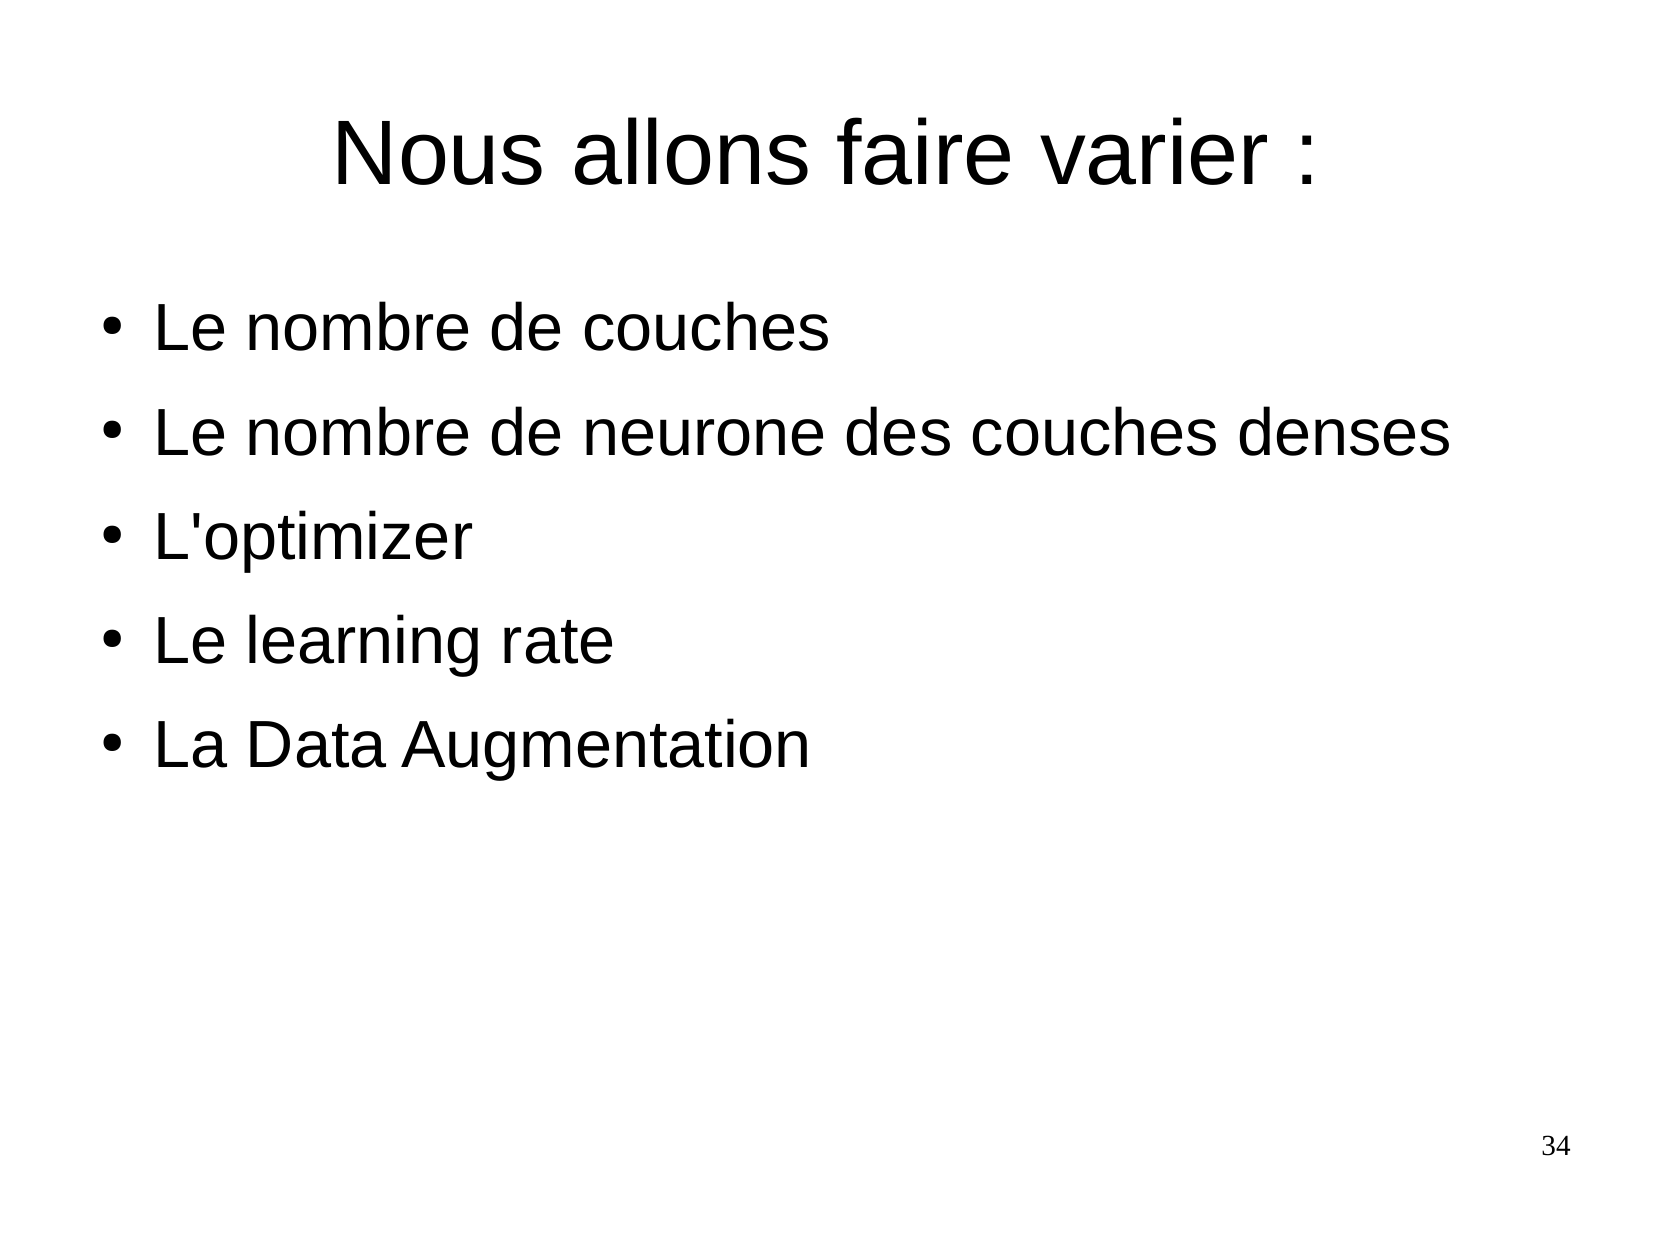

# Nous allons faire varier :
Le nombre de couches
Le nombre de neurone des couches denses
L'optimizer
Le learning rate
La Data Augmentation
34